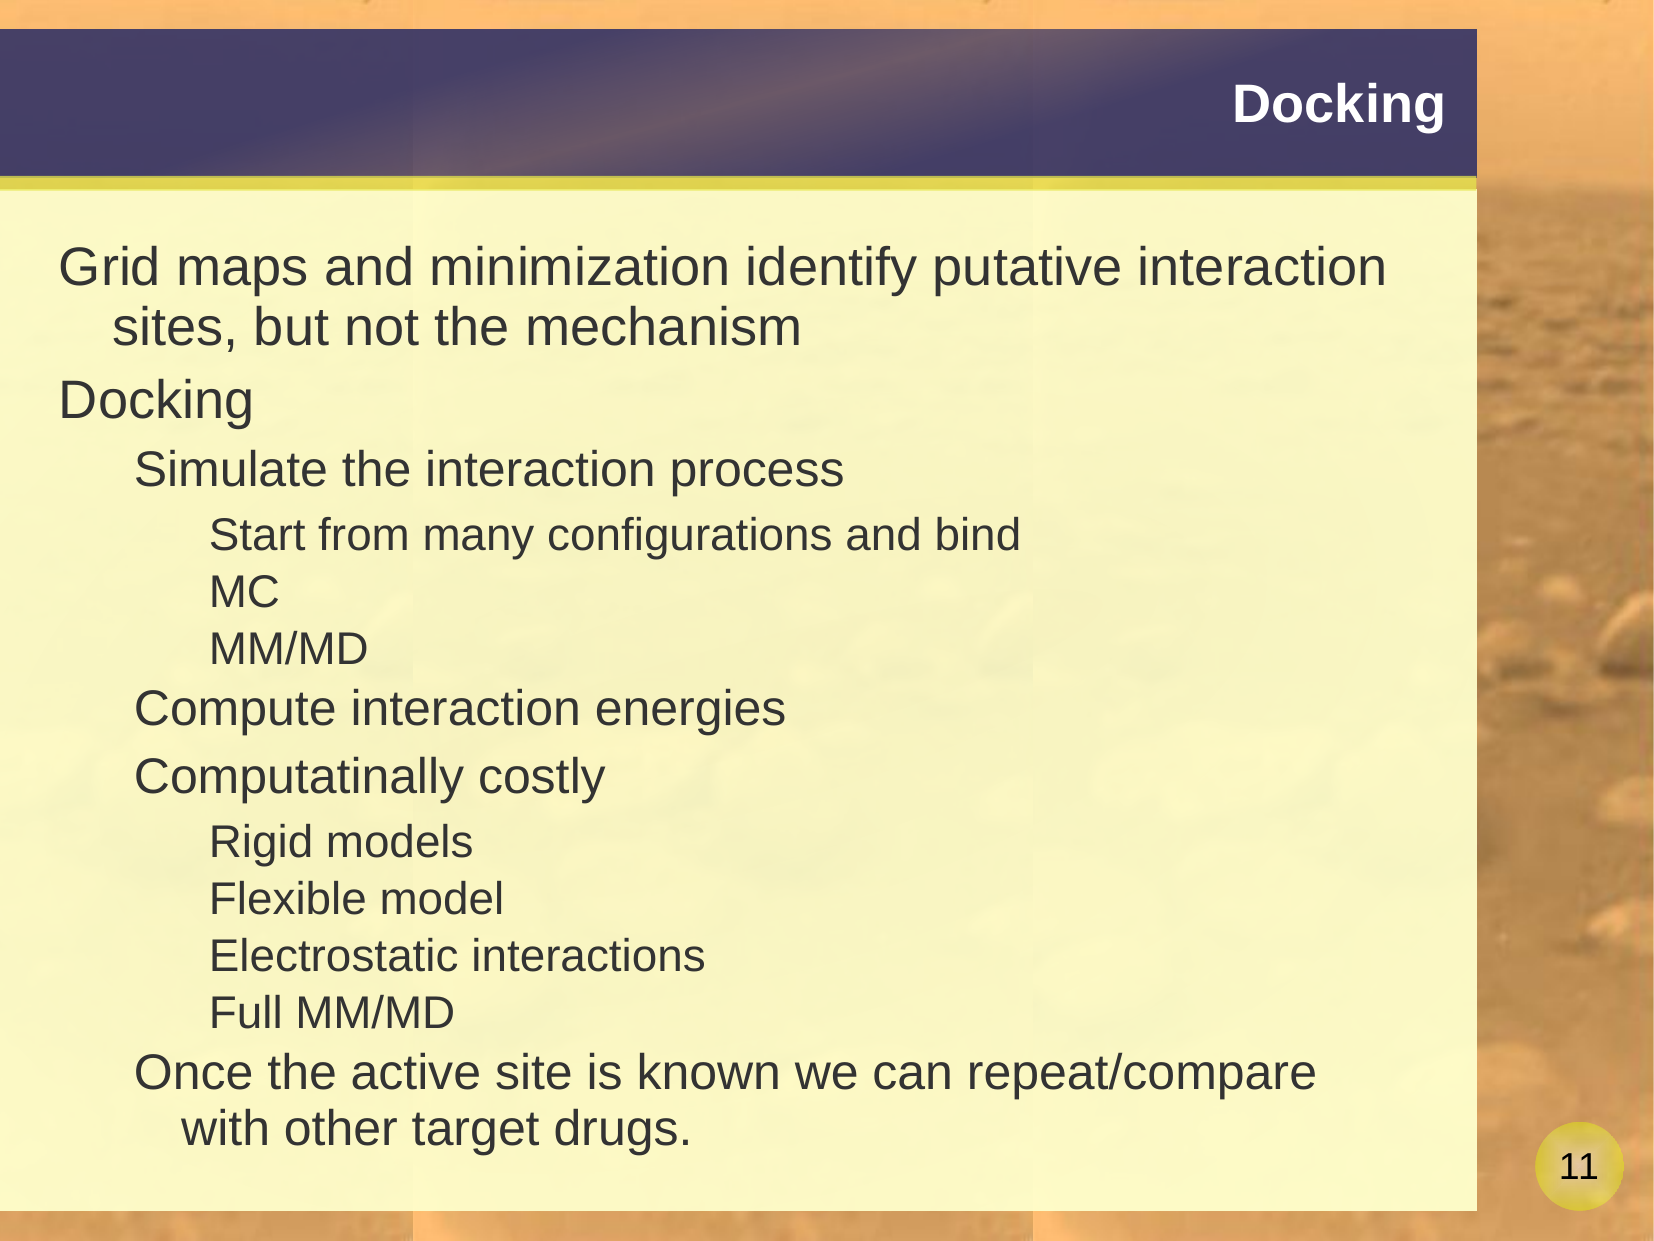

# Docking
Grid maps and minimization identify putative interaction sites, but not the mechanism
Docking
Simulate the interaction process
Start from many configurations and bind
MC
MM/MD
Compute interaction energies
Computatinally costly
Rigid models
Flexible model
Electrostatic interactions
Full MM/MD
Once the active site is known we can repeat/compare with other target drugs.